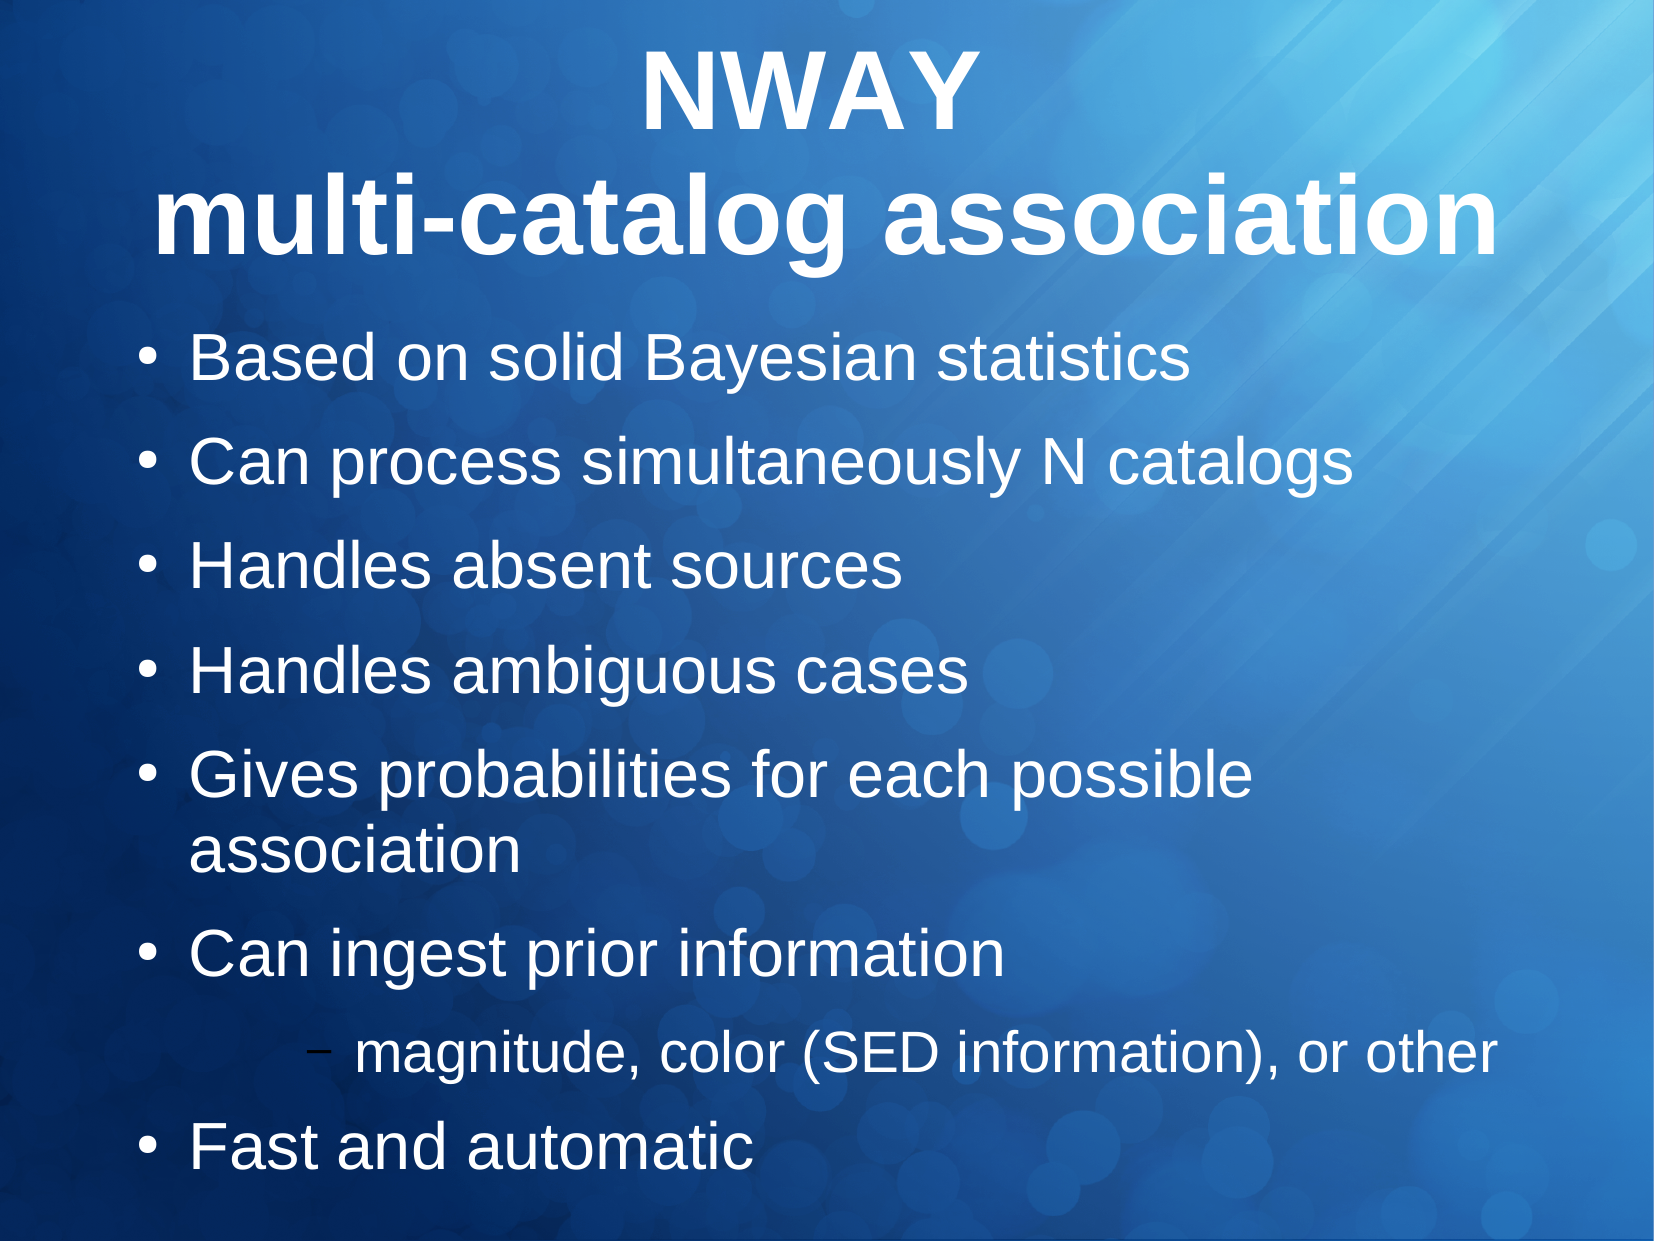

# NWAY multi-catalog association
Based on solid Bayesian statistics
Can process simultaneously N catalogs
Handles absent sources
Handles ambiguous cases
Gives probabilities for each possible association
Can ingest prior information
magnitude, color (SED information), or other
Fast and automatic